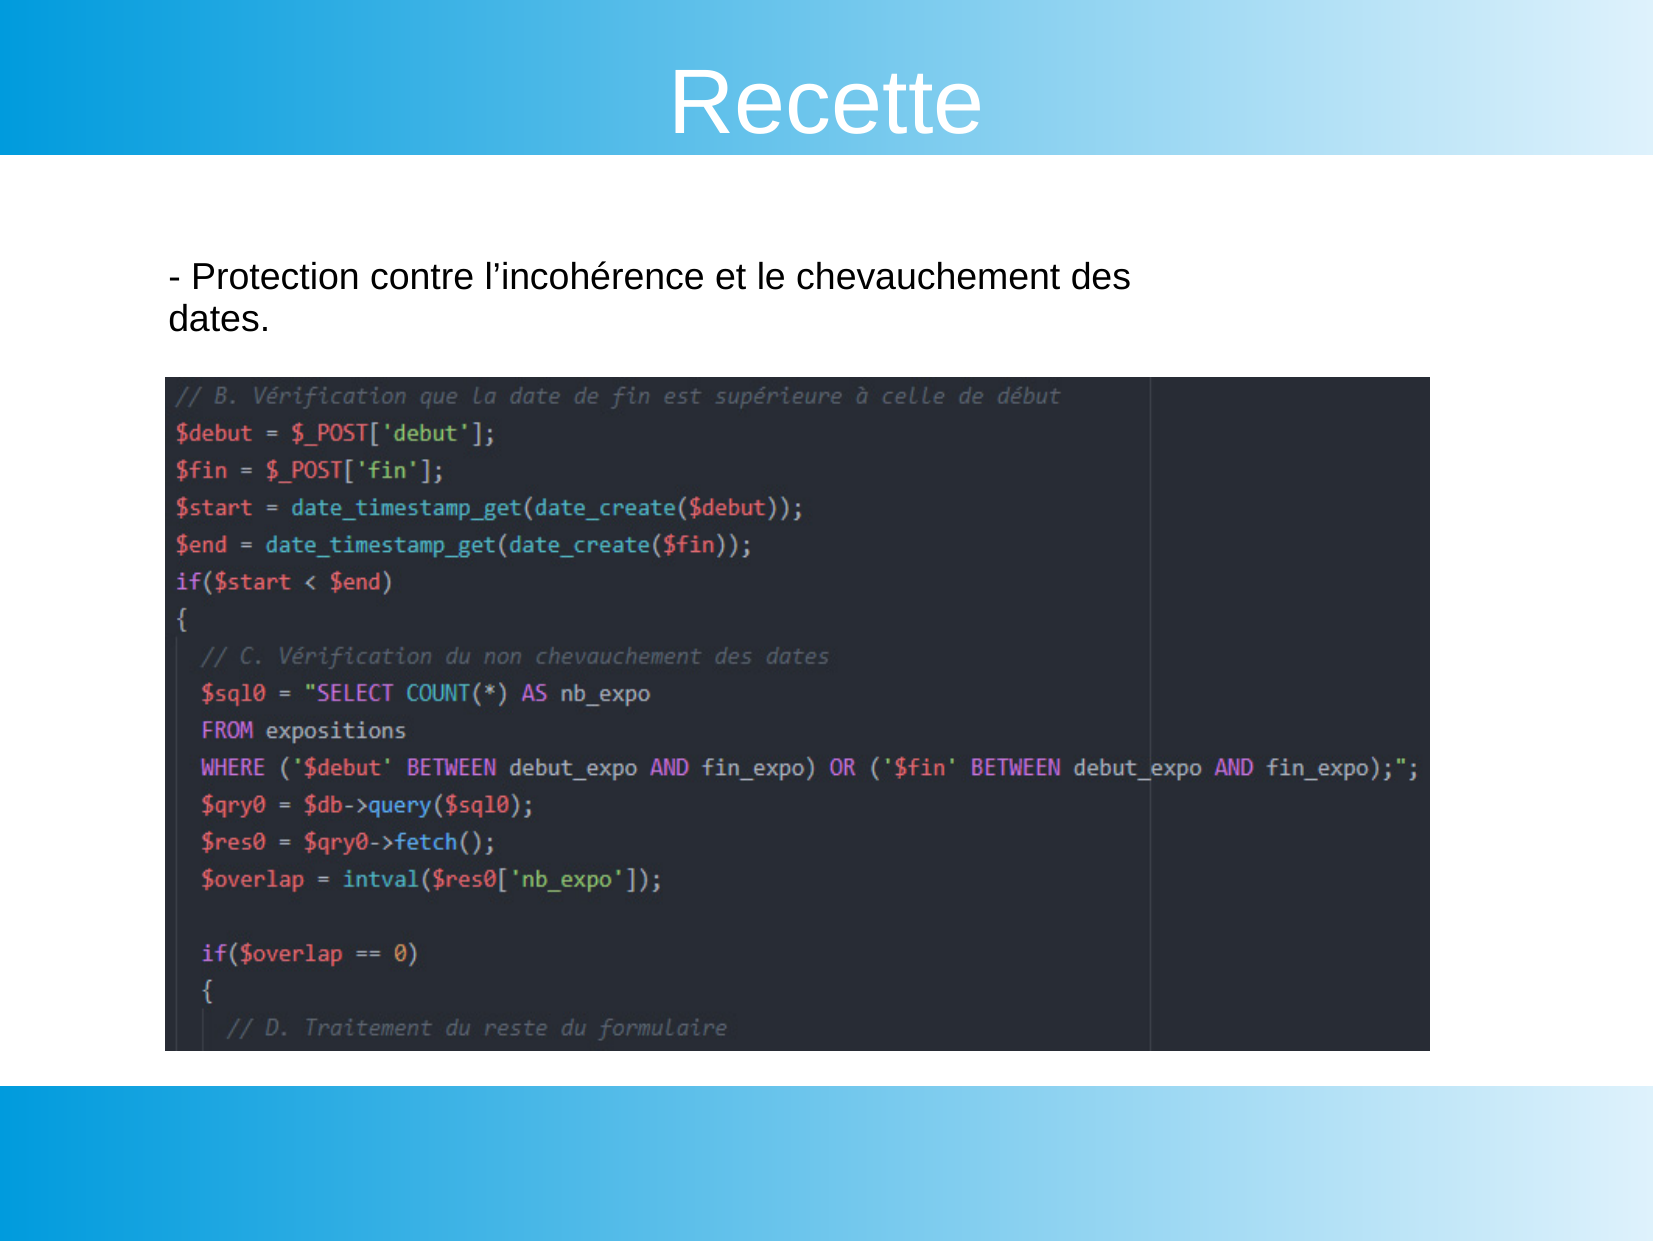

# Recette
- Protection contre l’incohérence et le chevauchement des dates.